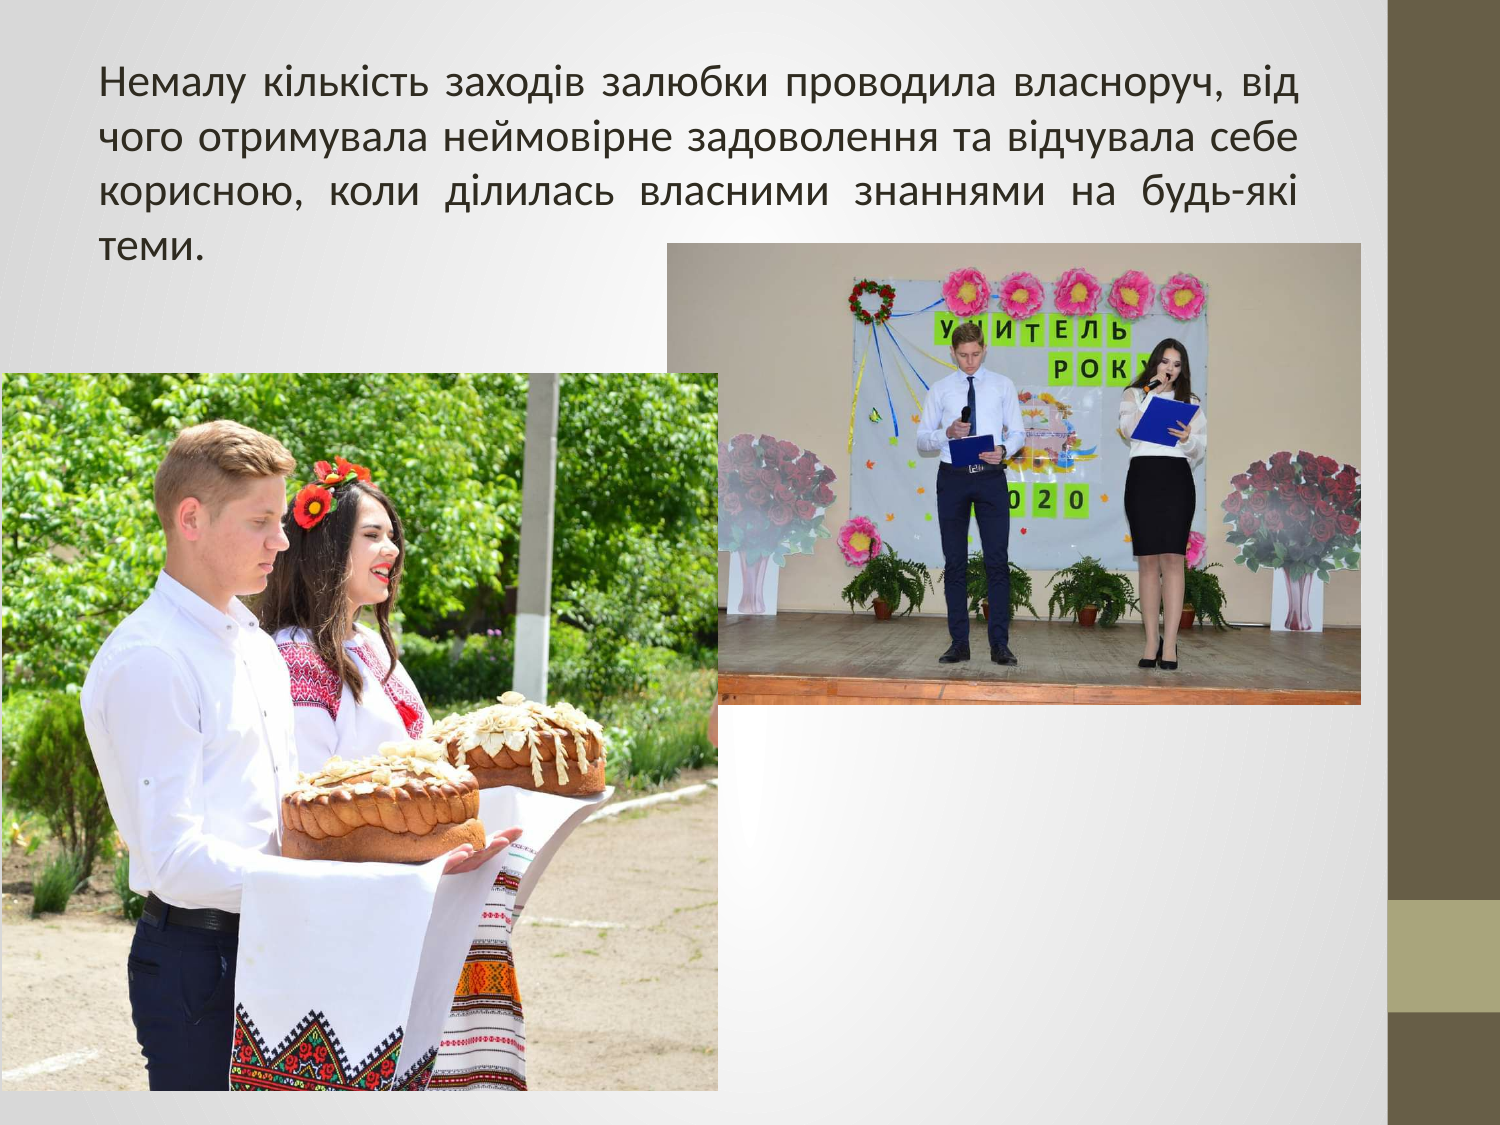

# Немалу кількість заходів залюбки проводила власноруч, від чого отримувала неймовірне задоволення та відчувала себе корисною, коли ділилась власними знаннями на будь-які теми.